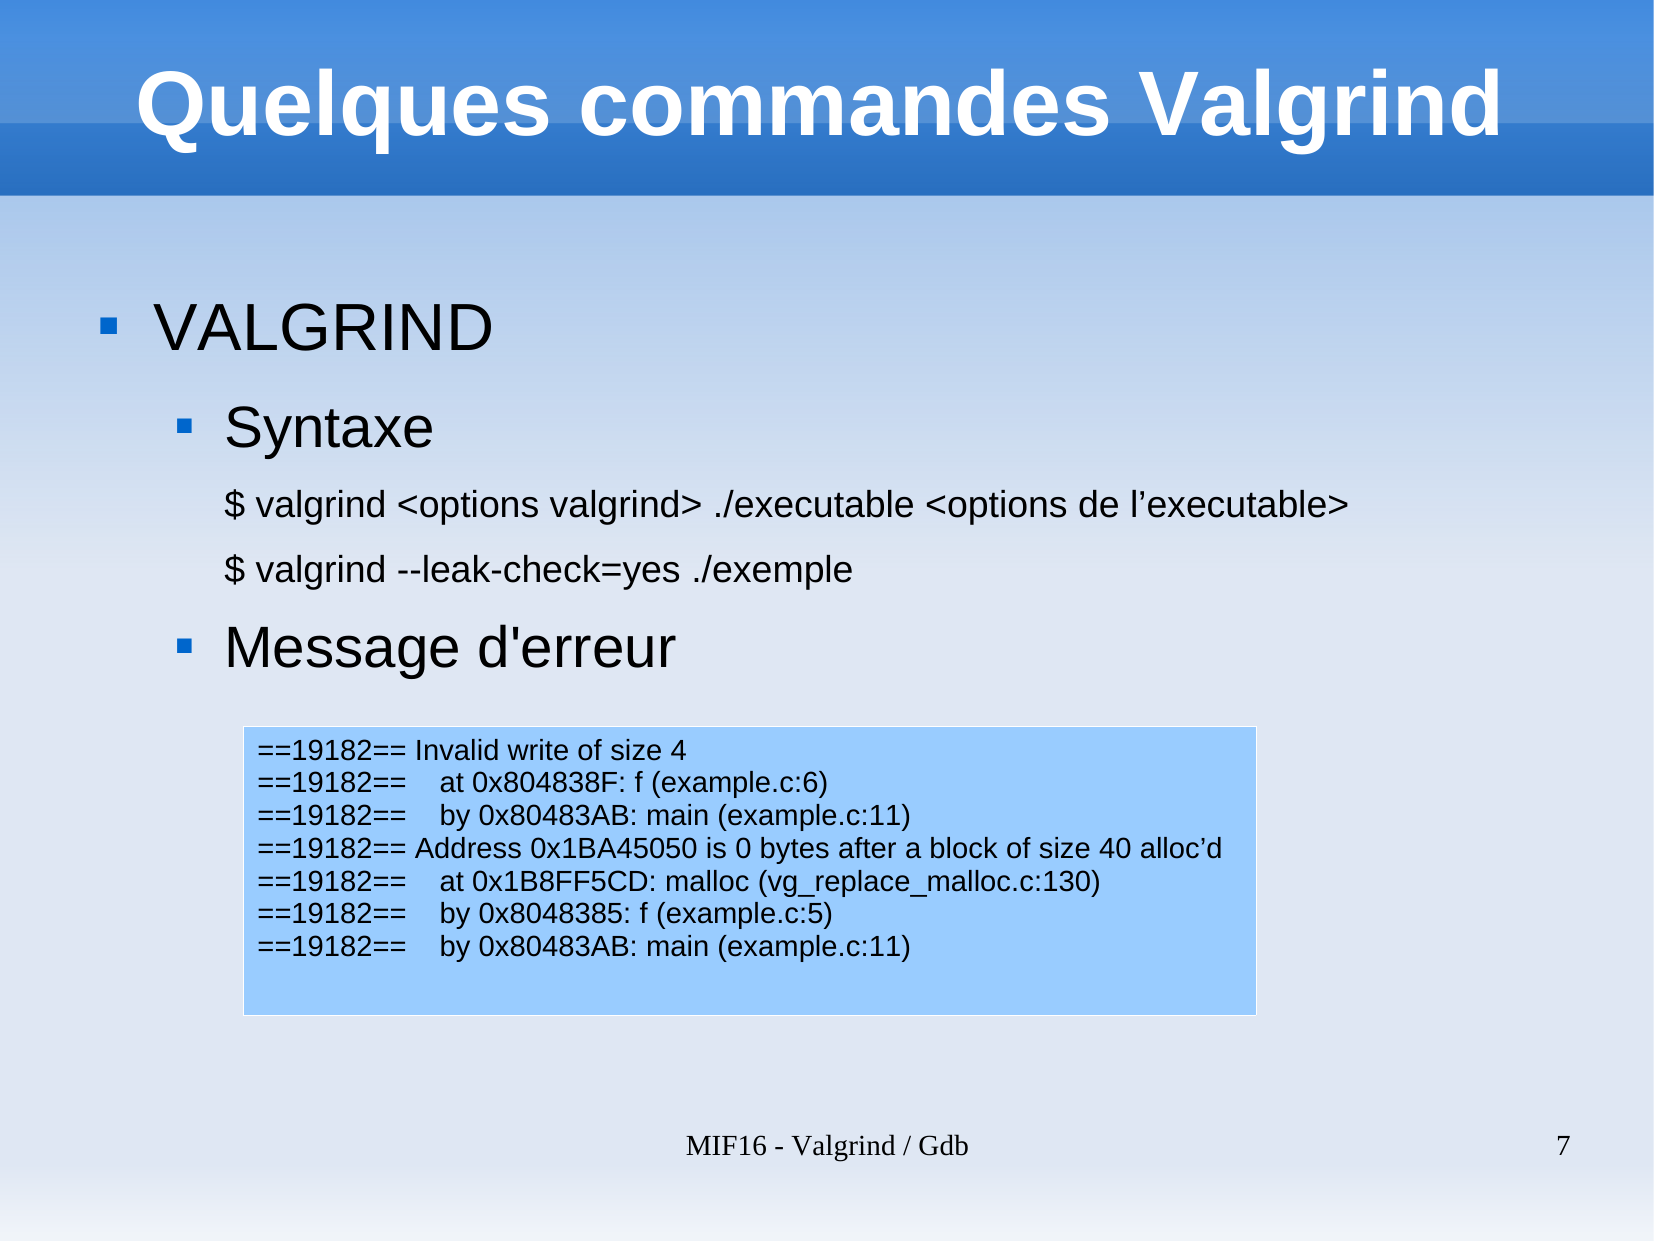

# Quelques commandes Valgrind
VALGRIND
Syntaxe
$ valgrind <options valgrind> ./executable <options de l’executable>
$ valgrind --leak-check=yes ./exemple
Message d'erreur
| ==19182== Invalid write of size 4 ==19182== at 0x804838F: f (example.c:6) ==19182== by 0x80483AB: main (example.c:11) ==19182== Address 0x1BA45050 is 0 bytes after a block of size 40 alloc’d ==19182== at 0x1B8FF5CD: malloc (vg\_replace\_malloc.c:130) ==19182== by 0x8048385: f (example.c:5) ==19182== by 0x80483AB: main (example.c:11) |
| --- |
MIF16 - Valgrind / Gdb
7